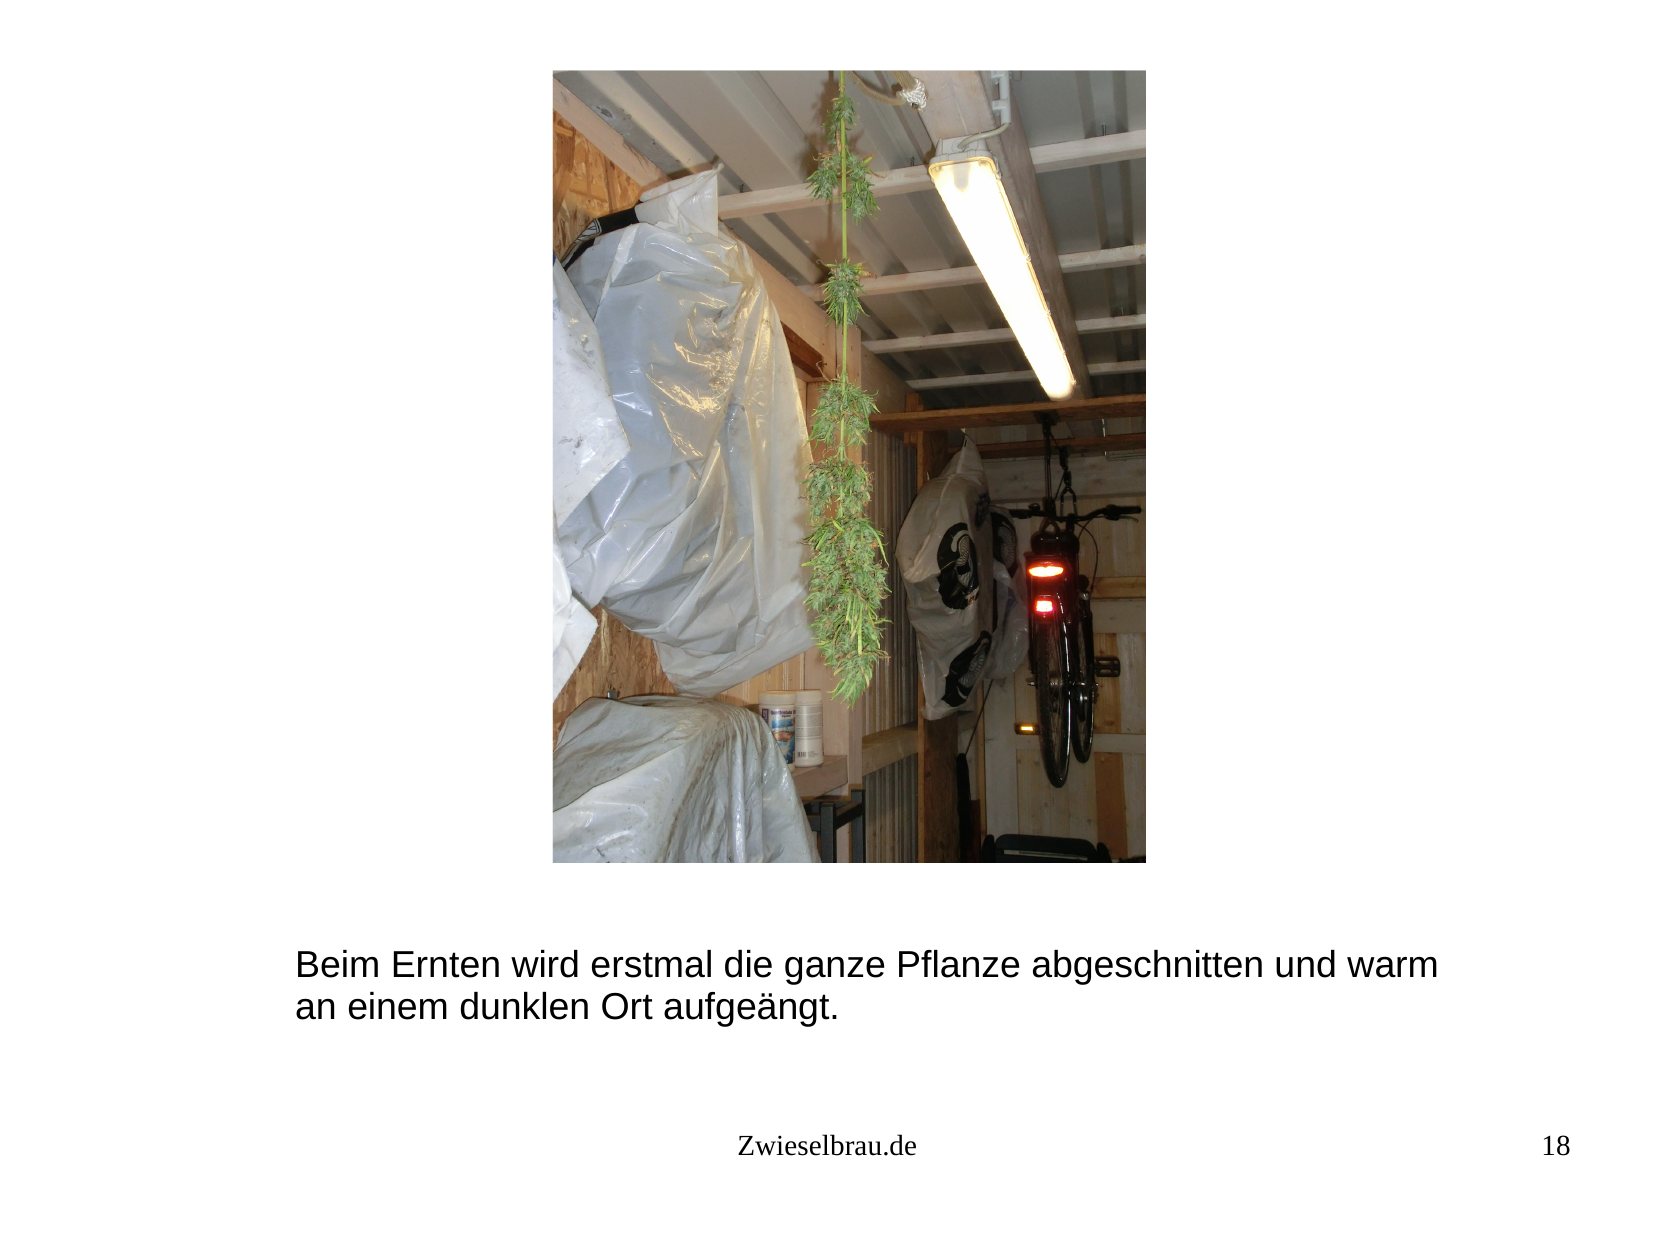

Beim Ernten wird erstmal die ganze Pflanze abgeschnitten und warm an einem dunklen Ort aufgeängt.
Zwieselbrau.de
18